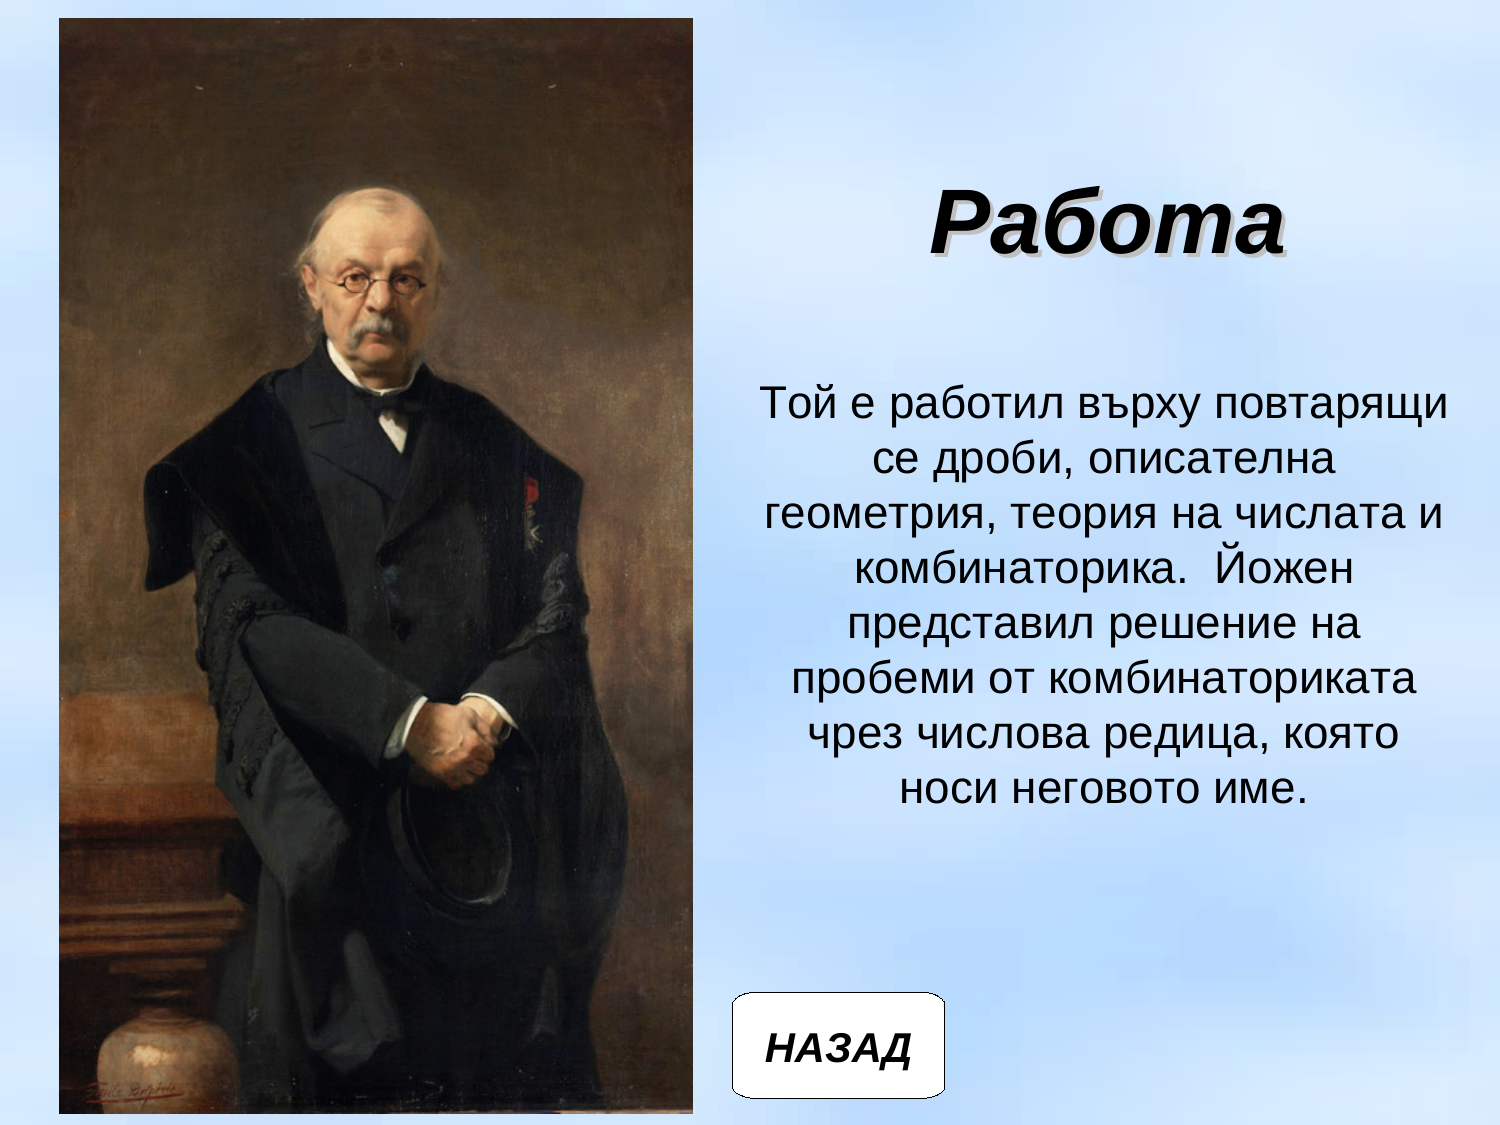

# Той е работил върху повтарящи се дроби, описателна геометрия, теория на числата и комбинаторика. Йожен представил решение на пробеми от комбинаториката чрез числова редица, която носи неговото име.
 Работа
НАЗАД